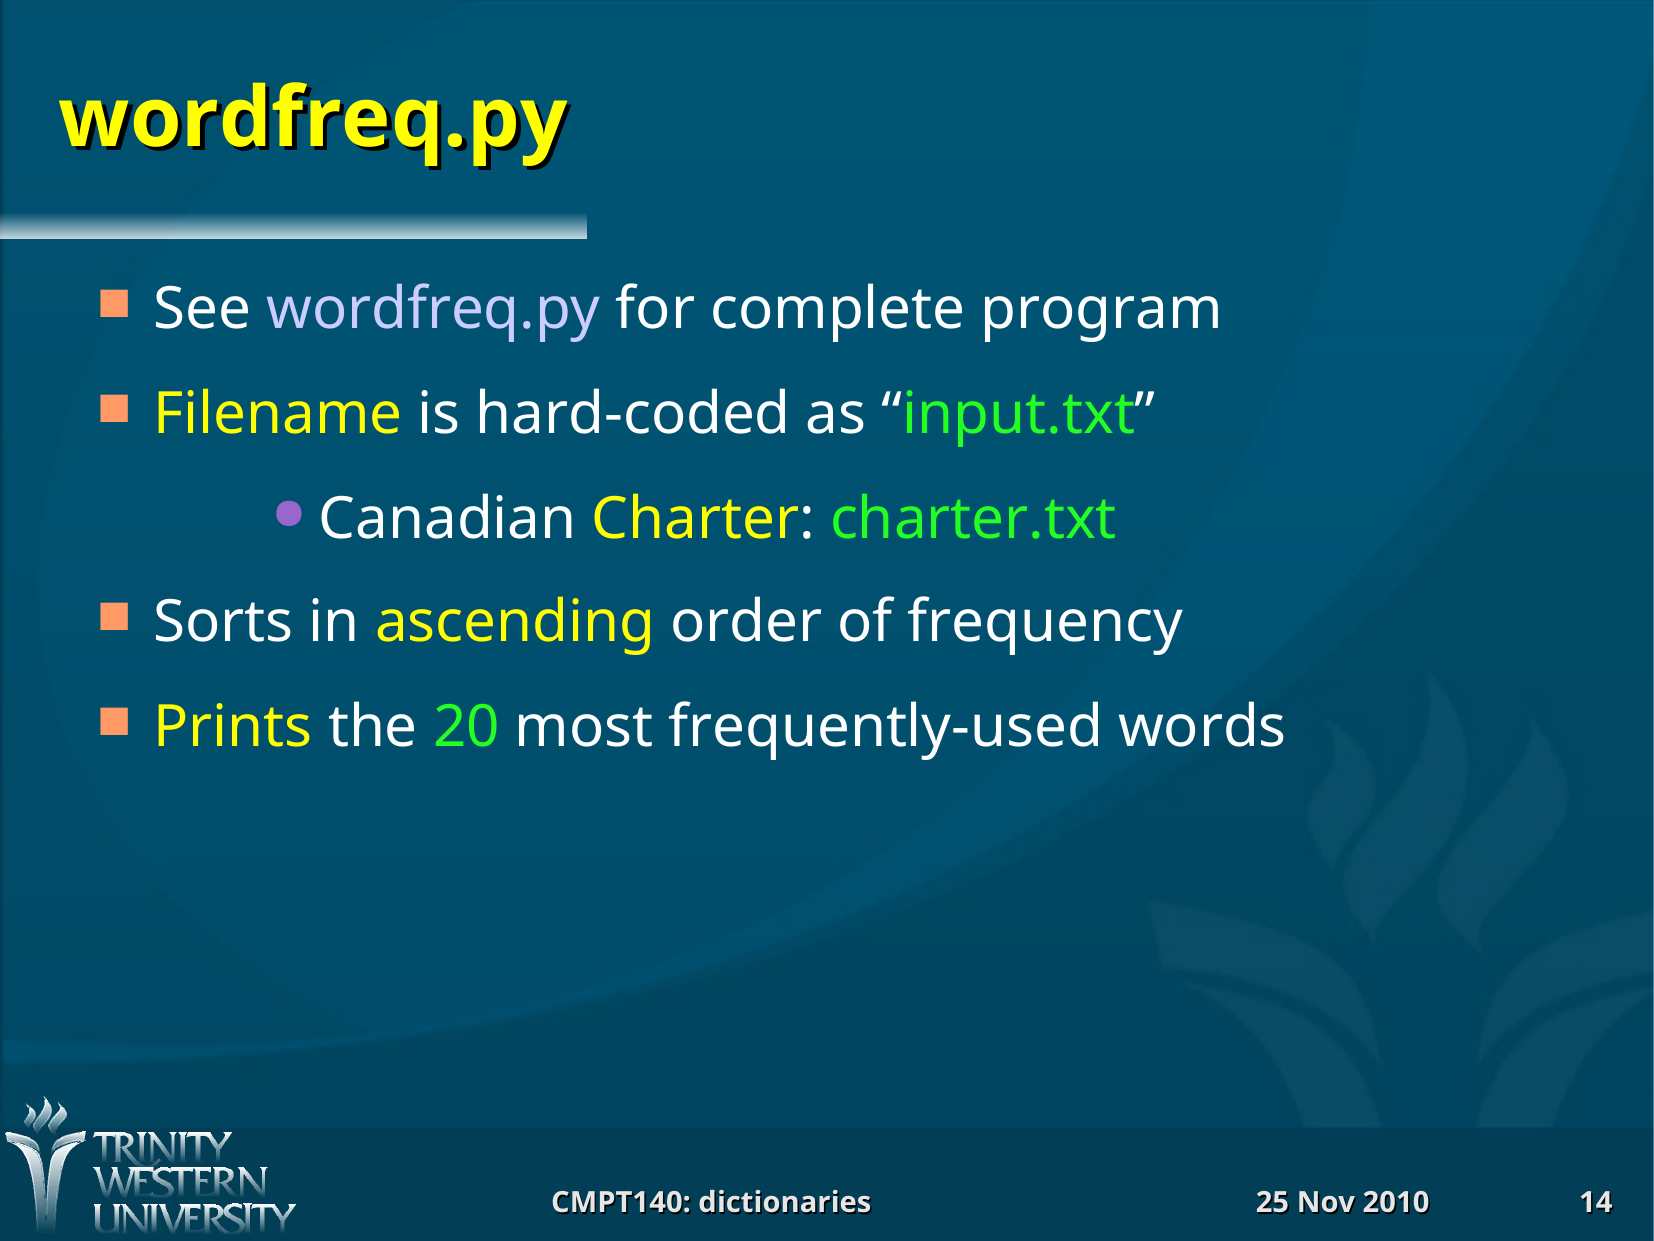

# wordfreq.py
See wordfreq.py for complete program
Filename is hard-coded as “input.txt”
Canadian Charter: charter.txt
Sorts in ascending order of frequency
Prints the 20 most frequently-used words
CMPT140: dictionaries
25 Nov 2010
14